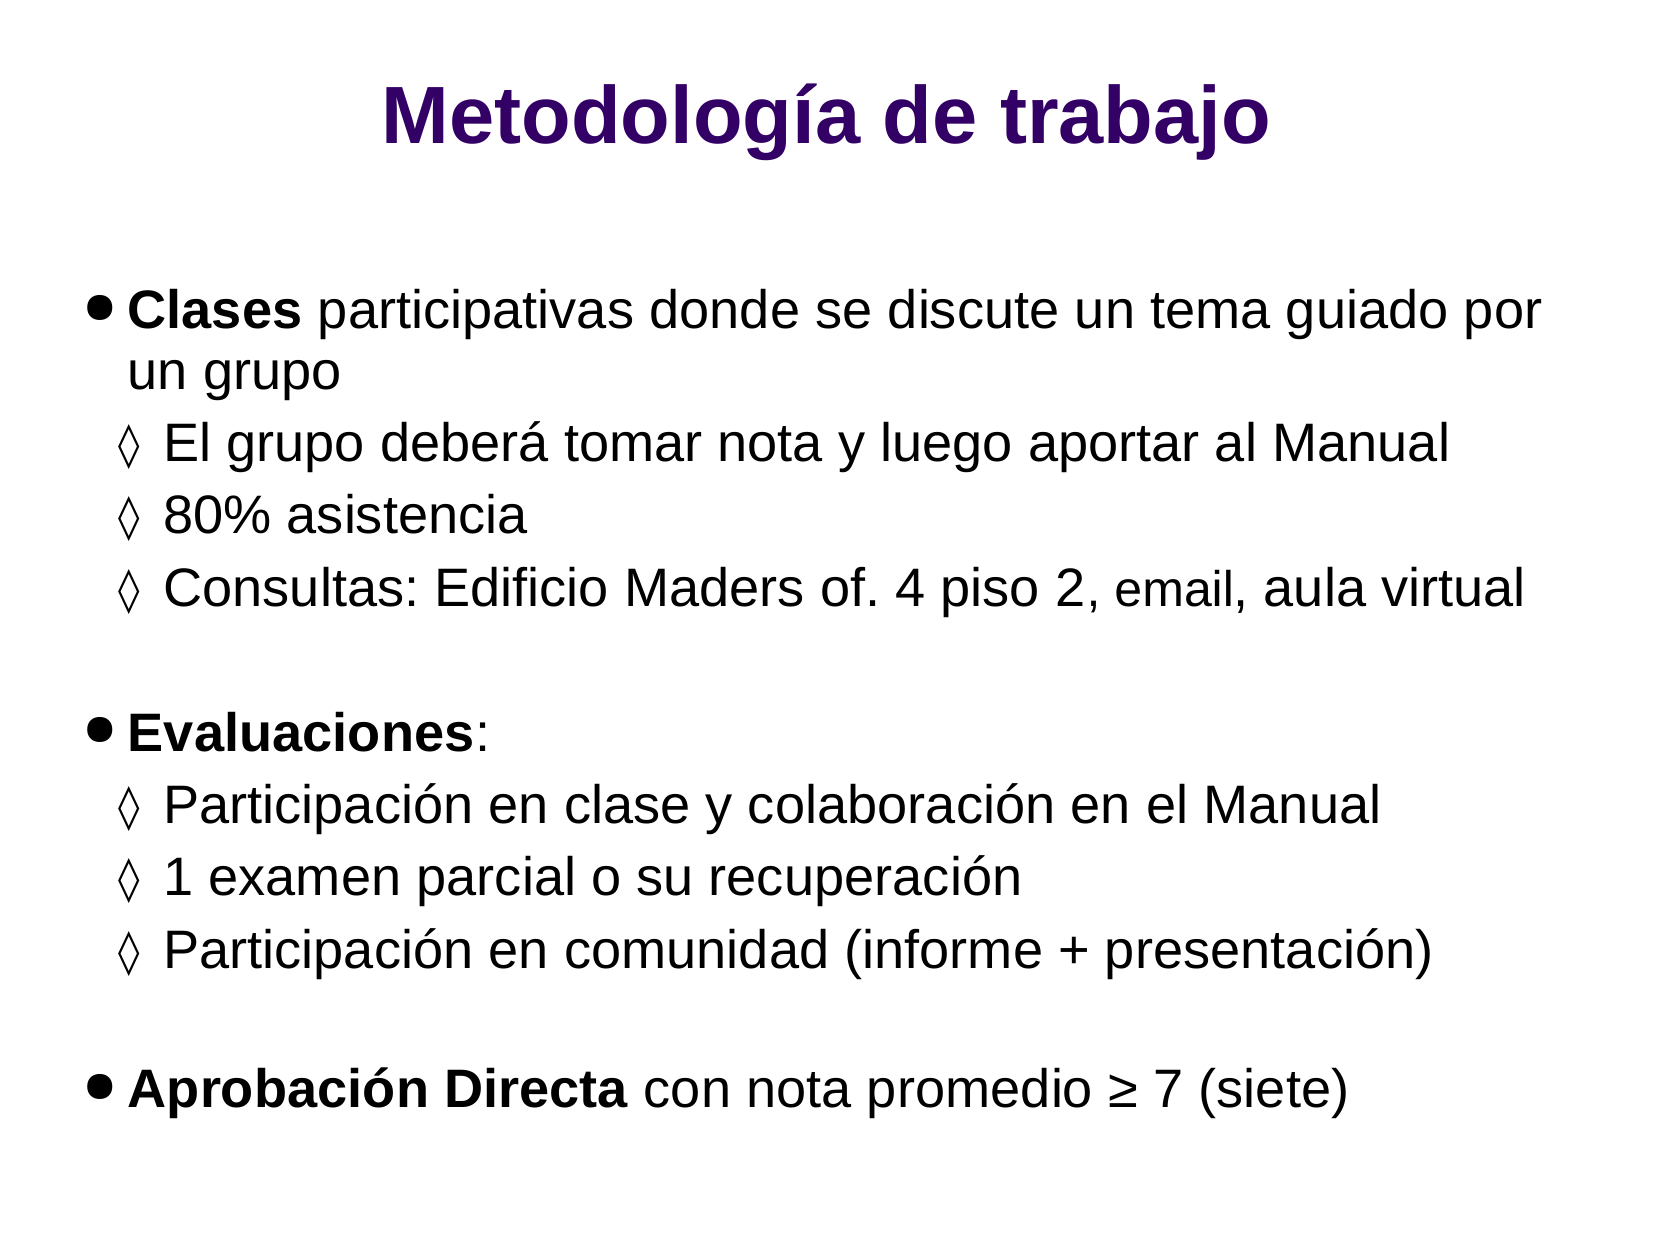

# Metodología de trabajo
Clases participativas donde se discute un tema guiado por un grupo
El grupo deberá tomar nota y luego aportar al Manual
80% asistencia
Consultas: Edificio Maders of. 4 piso 2, email, aula virtual
Evaluaciones:
Participación en clase y colaboración en el Manual
1 examen parcial o su recuperación
Participación en comunidad (informe + presentación)
Aprobación Directa con nota promedio ≥ 7 (siete)